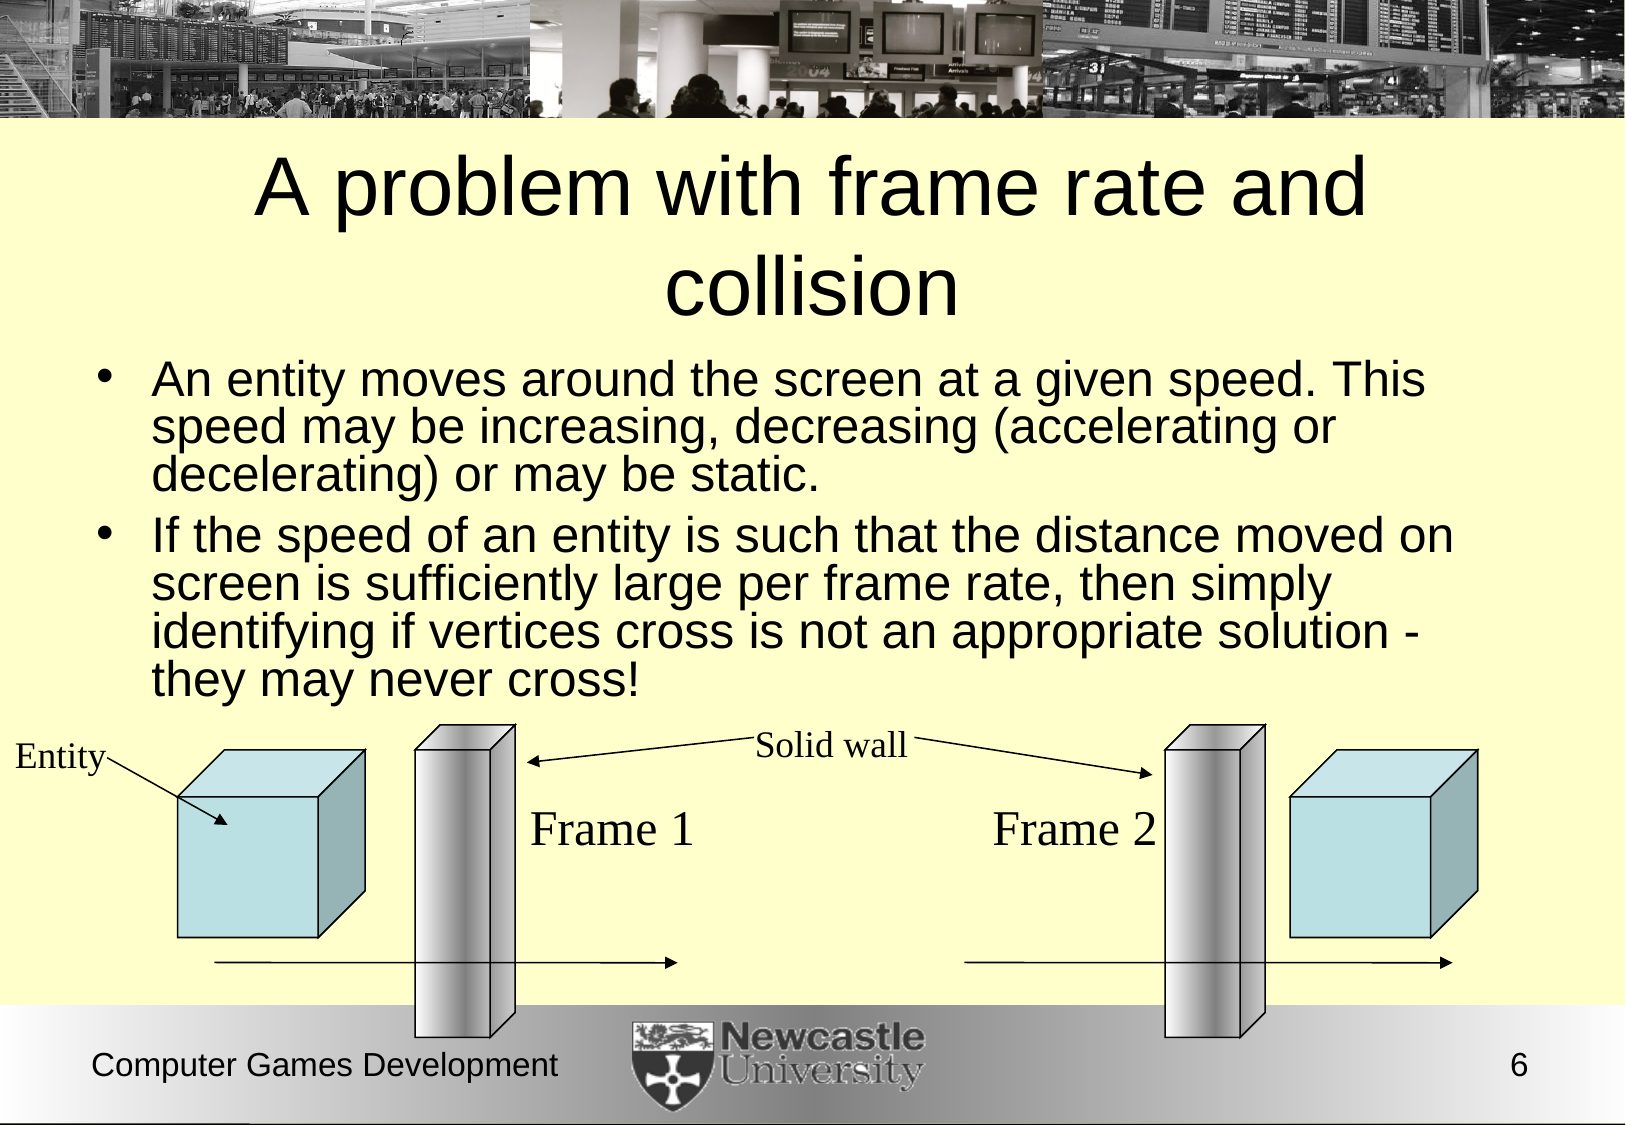

A problem with frame rate and collision
An entity moves around the screen at a given speed. This speed may be increasing, decreasing (accelerating or decelerating) or may be static.
If the speed of an entity is such that the distance moved on screen is sufficiently large per frame rate, then simply identifying if vertices cross is not an appropriate solution - they may never cross!
Solid wall
Entity
Frame 1
Frame 2
Computer Games Development